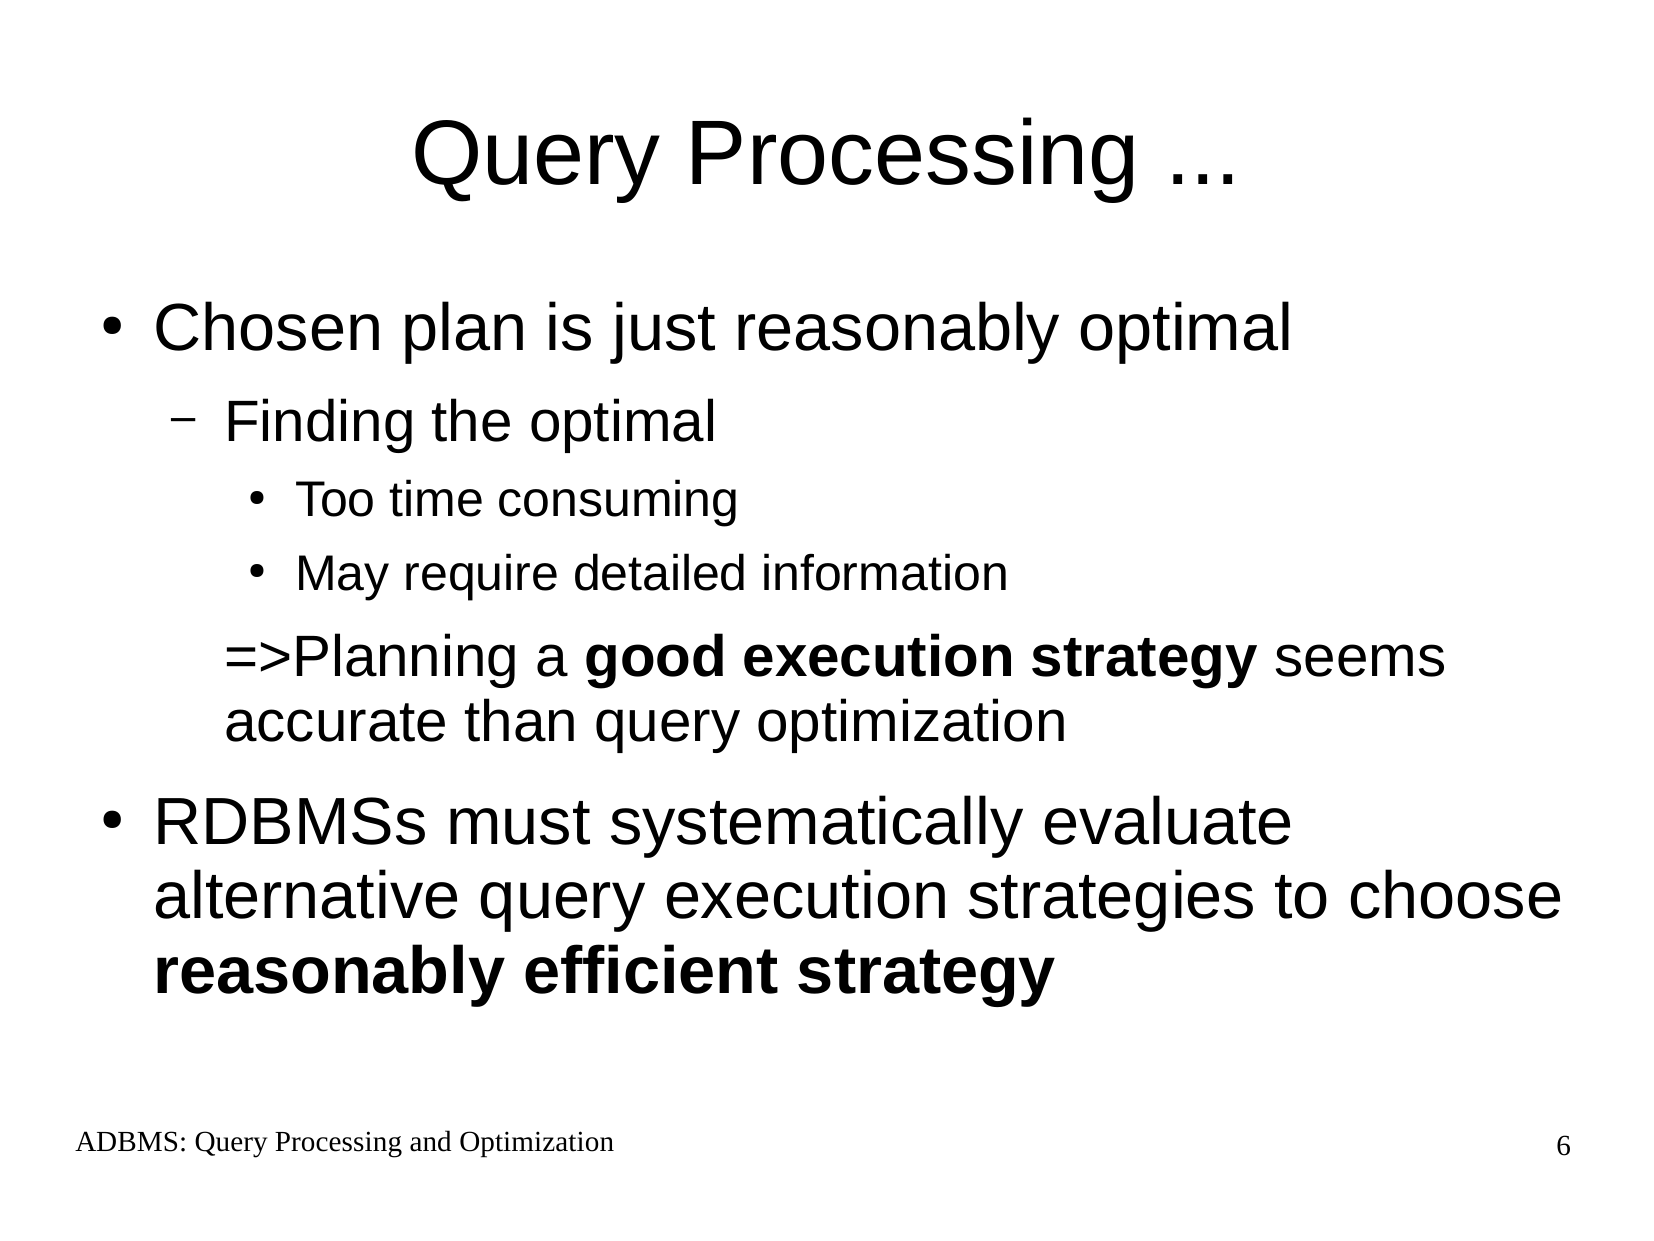

# Query Processing ...
Chosen plan is just reasonably optimal
Finding the optimal
Too time consuming
May require detailed information
=>Planning a good execution strategy seems 	 accurate than query optimization
RDBMSs must systematically evaluate alternative query execution strategies to choose reasonably efficient strategy